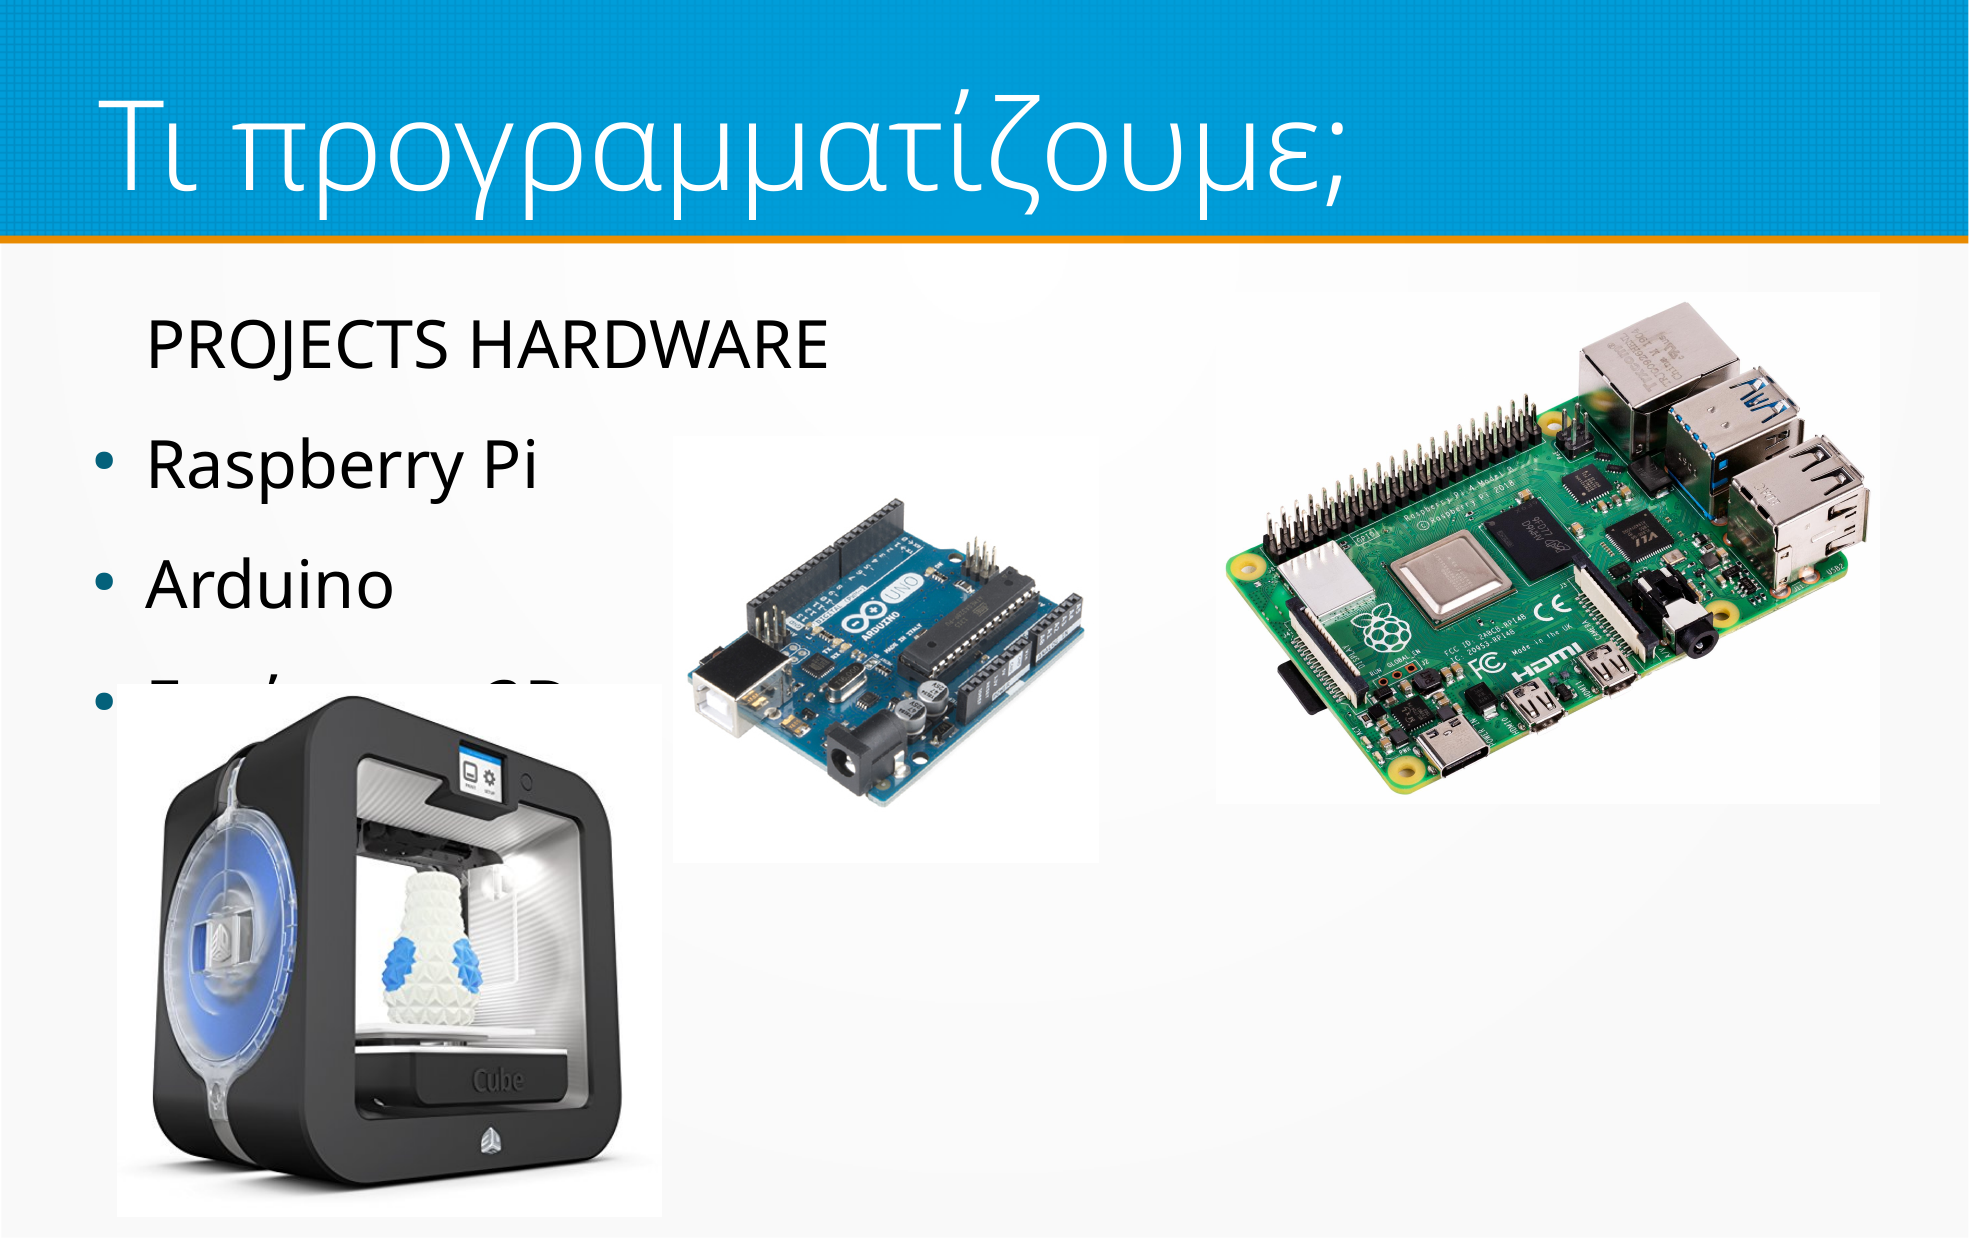

# Τι προγραμματίζουμε;
PROJECTS HARDWARE
Raspberry Pi
Arduino
Εκτύπωση 3D